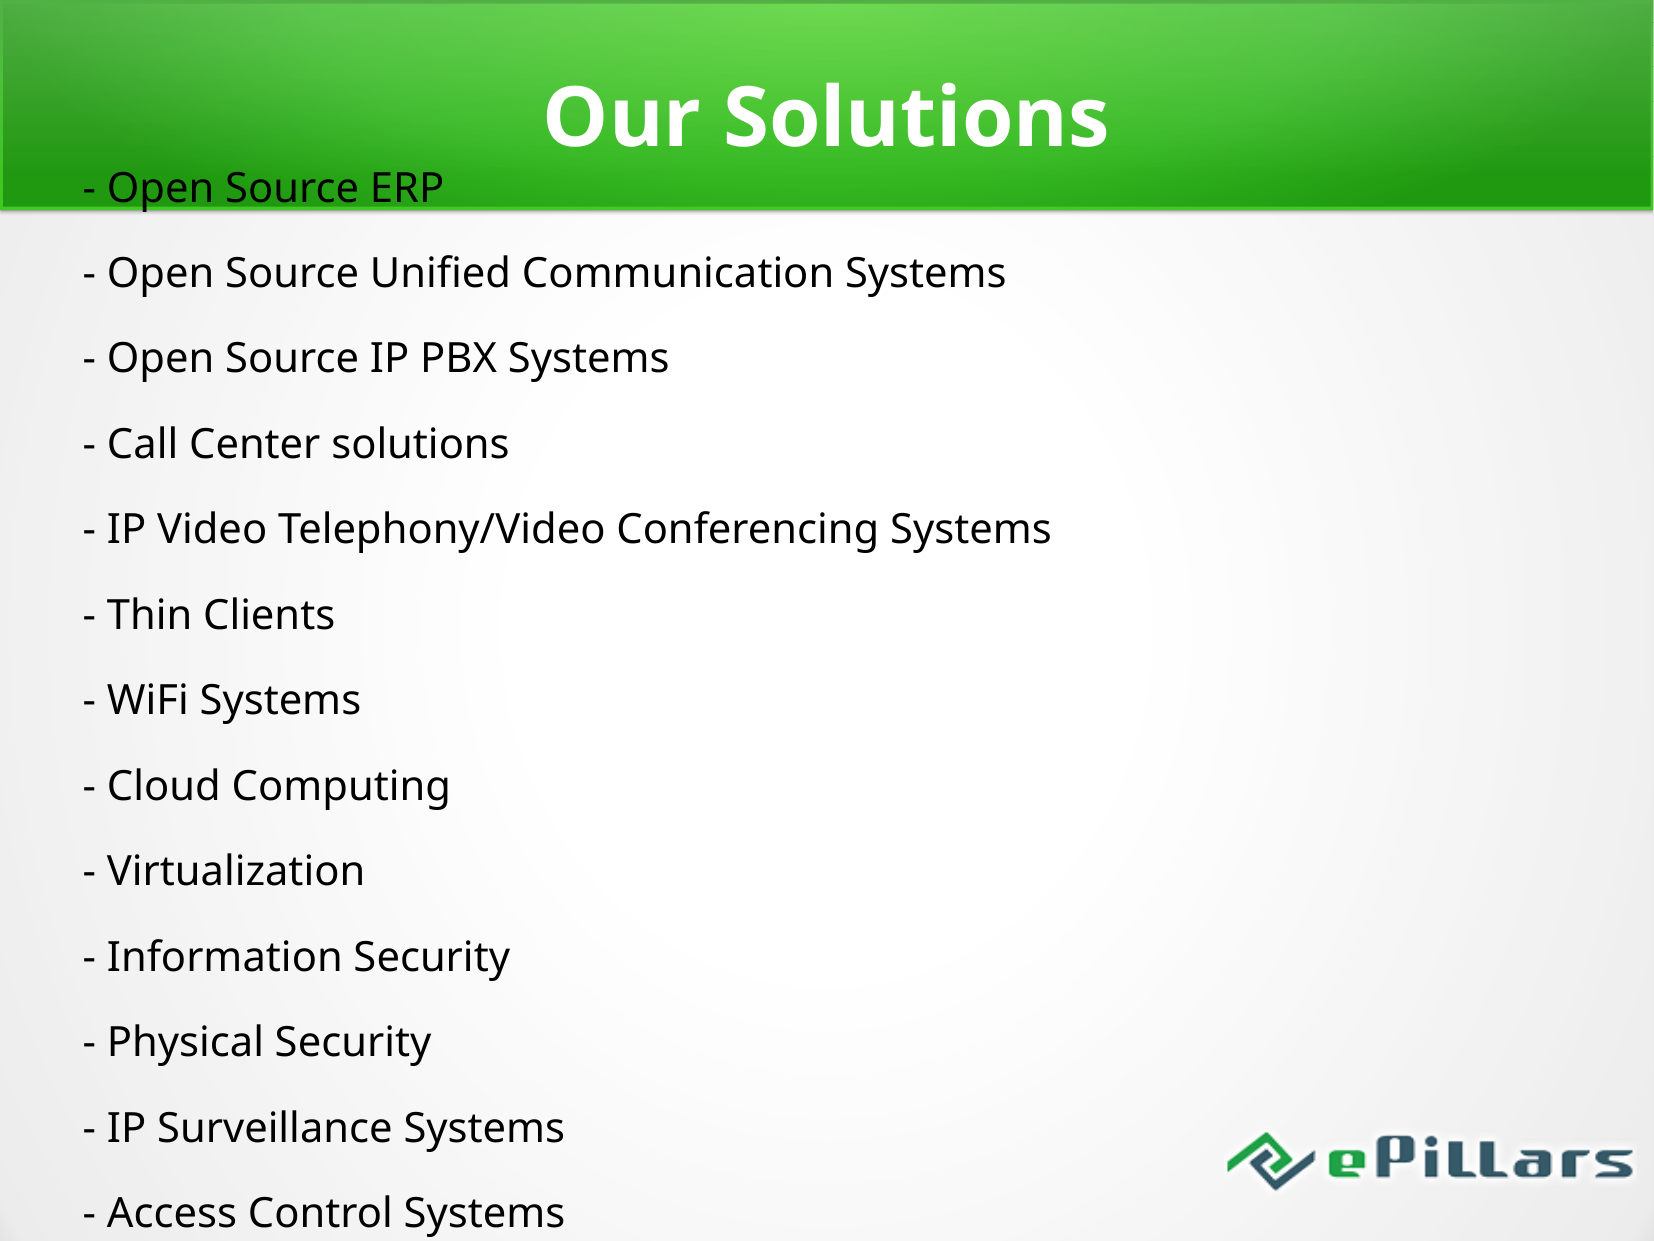

# Our Solutions
- Open Source ERP
- Open Source Unified Communication Systems
- Open Source IP PBX Systems
- Call Center solutions
- IP Video Telephony/Video Conferencing Systems
- Thin Clients
- WiFi Systems
- Cloud Computing
- Virtualization
- Information Security
- Physical Security
- IP Surveillance Systems
- Access Control Systems